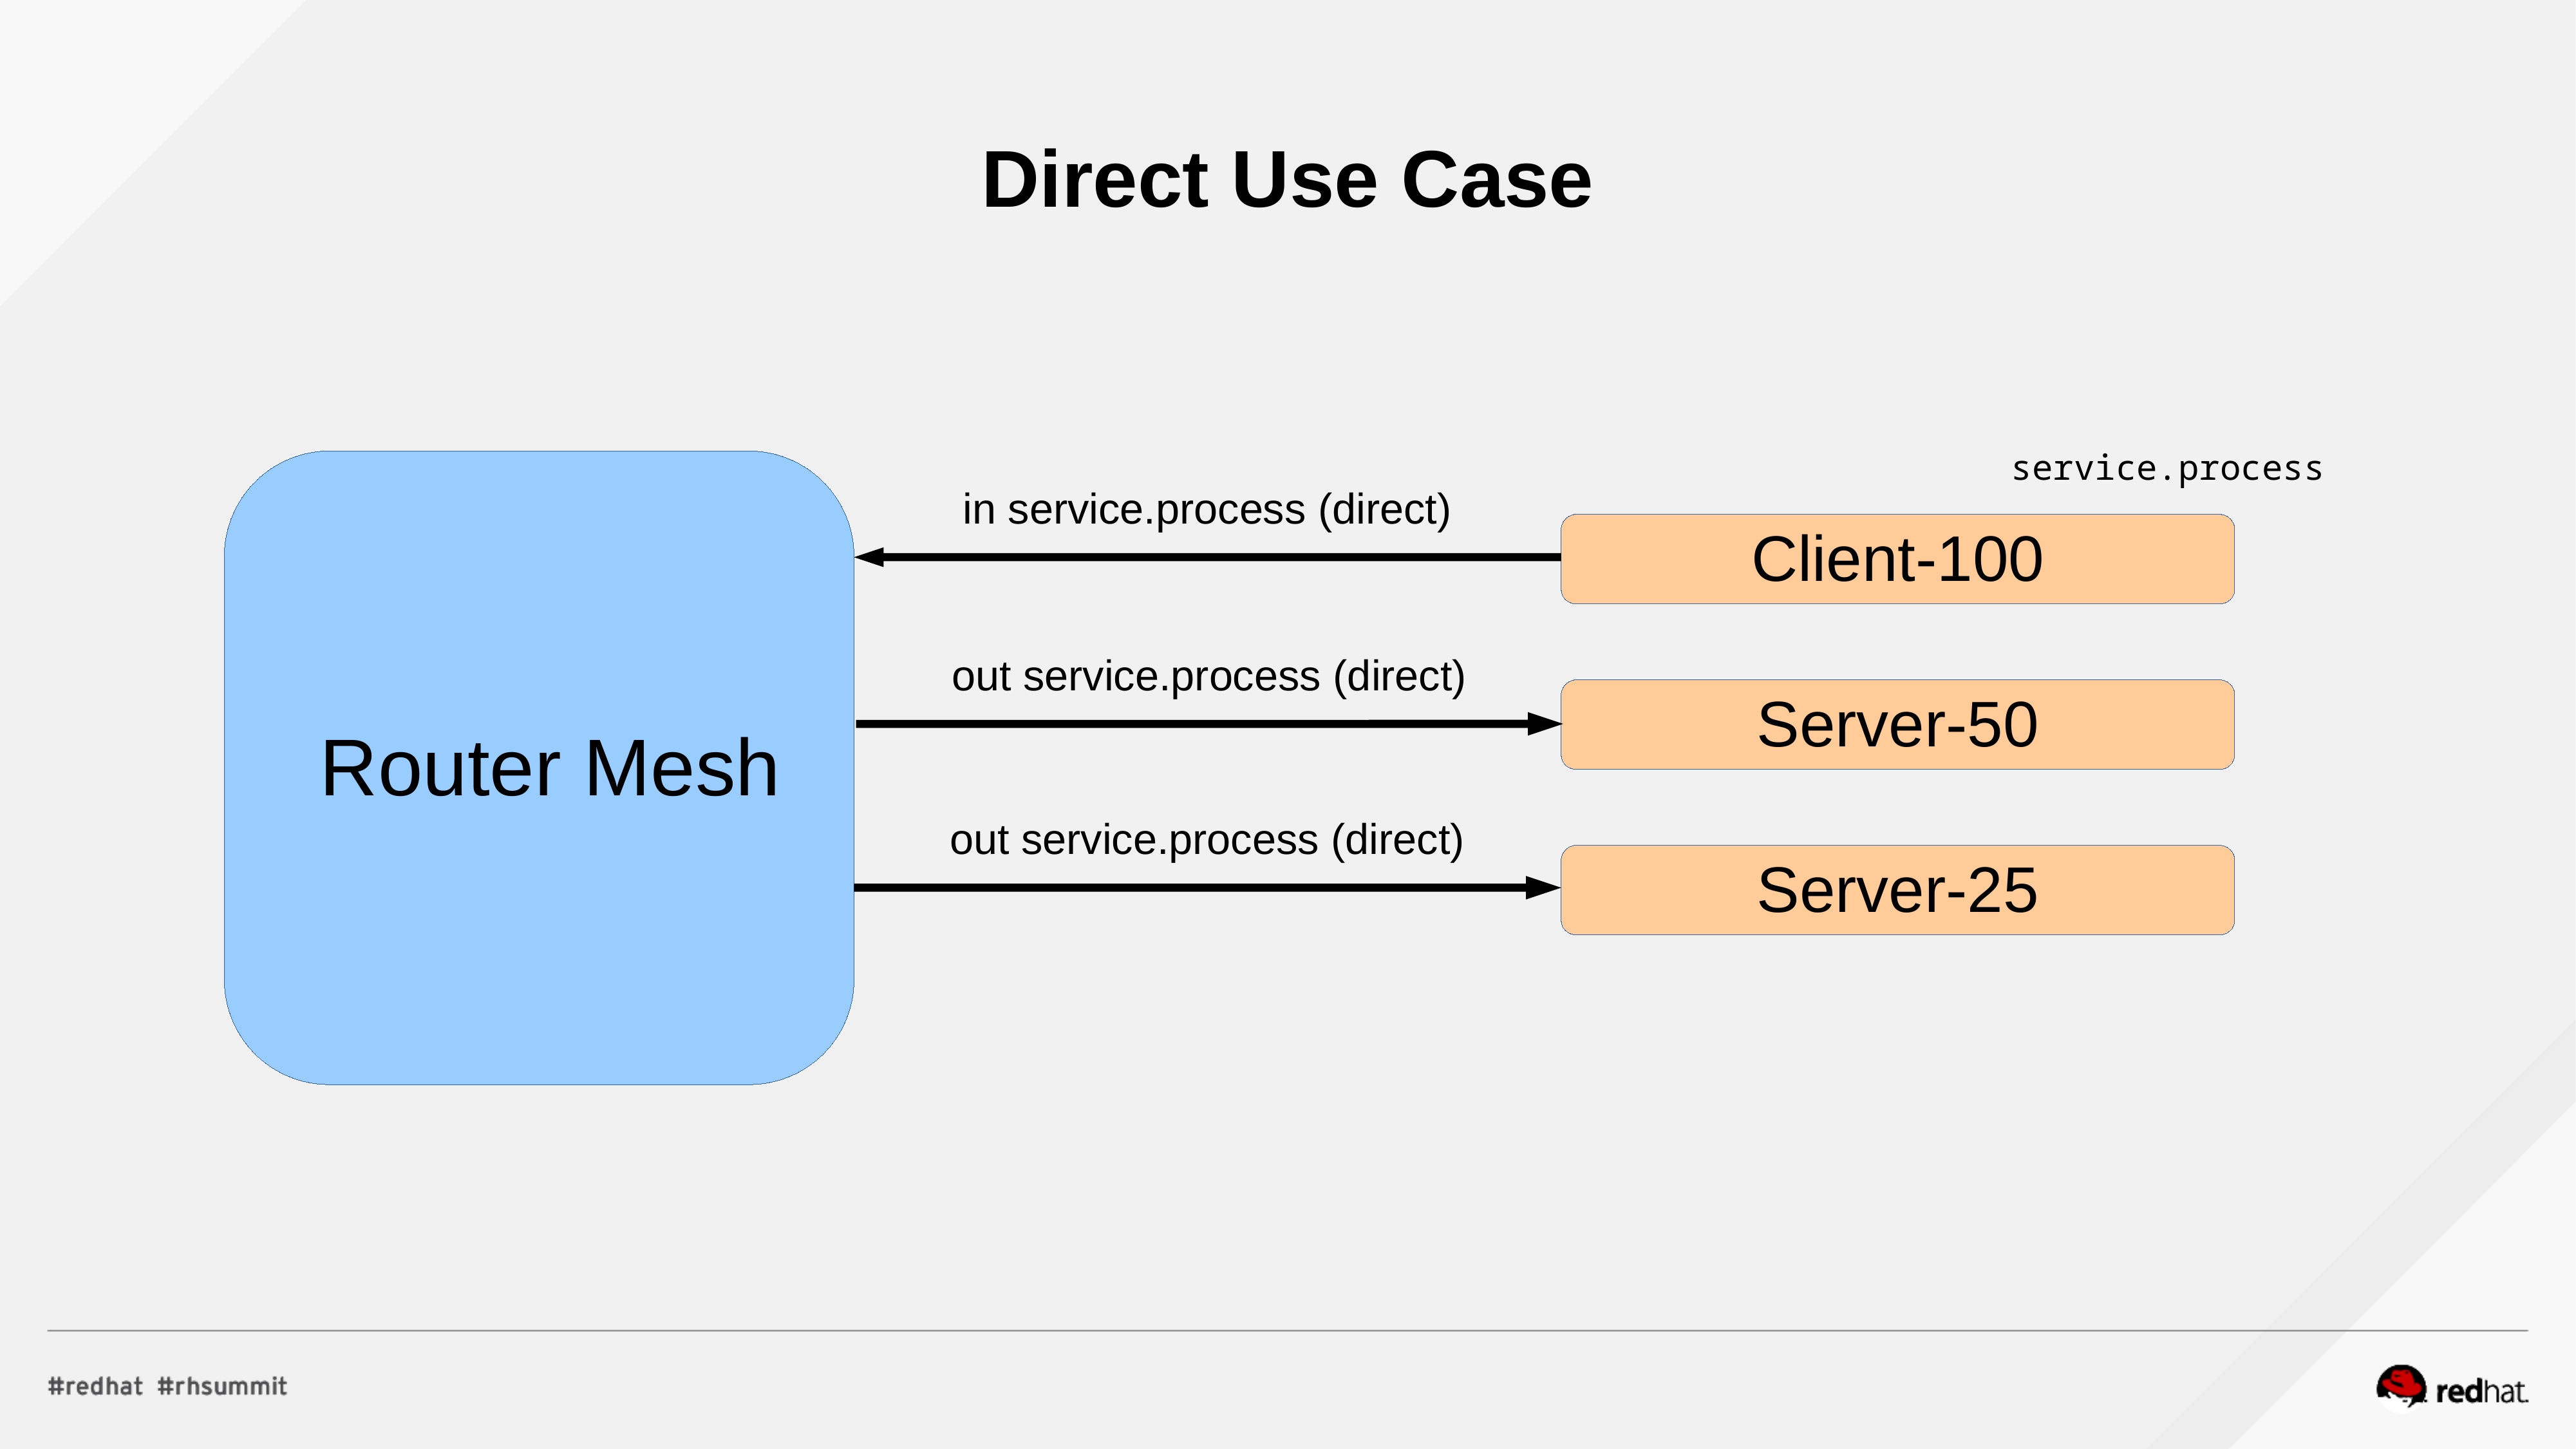

# Direct Use Case
service.process
 Router Mesh
Client-100
in service.process (direct)
Server-50
out service.process (direct)
Server-25
out service.process (direct)